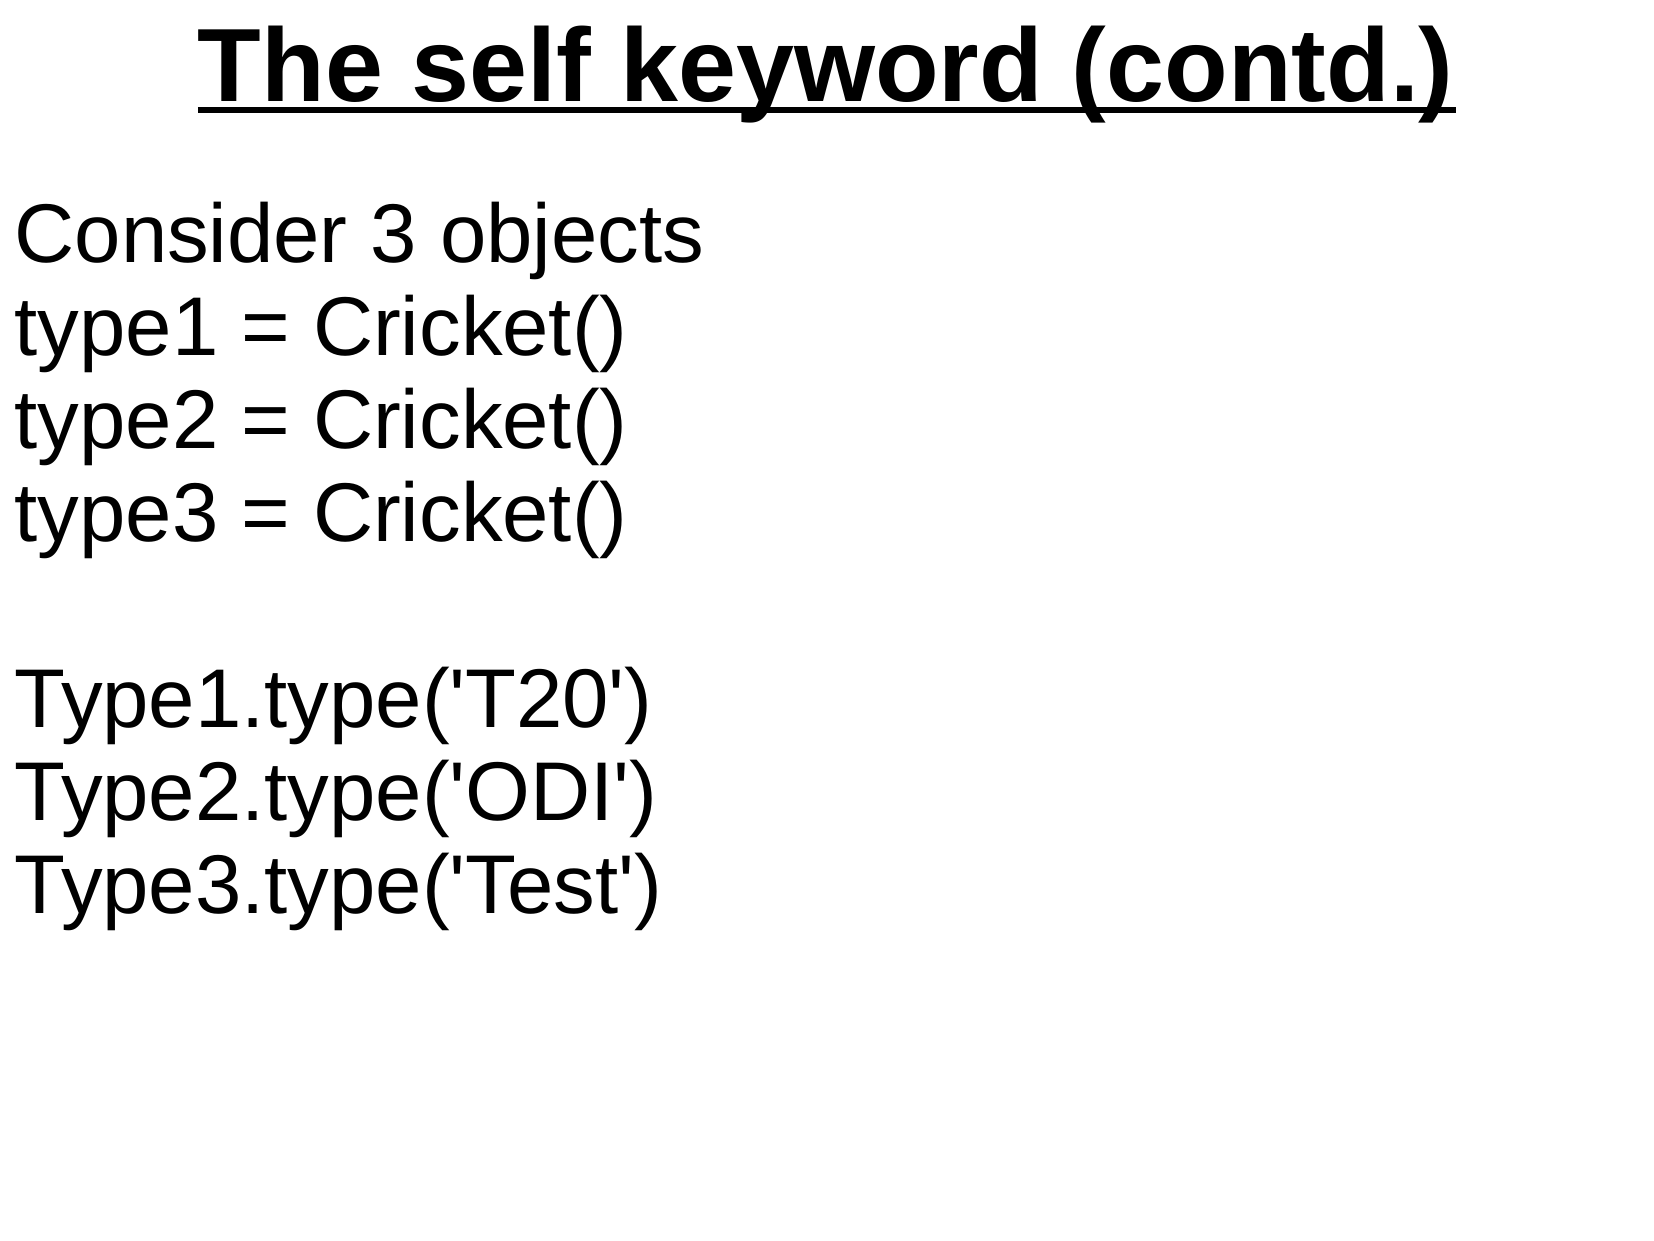

The self keyword (contd.)
Consider 3 objects
type1 = Cricket()
type2 = Cricket()
type3 = Cricket()
Type1.type('T20')
Type2.type('ODI')
Type3.type('Test')